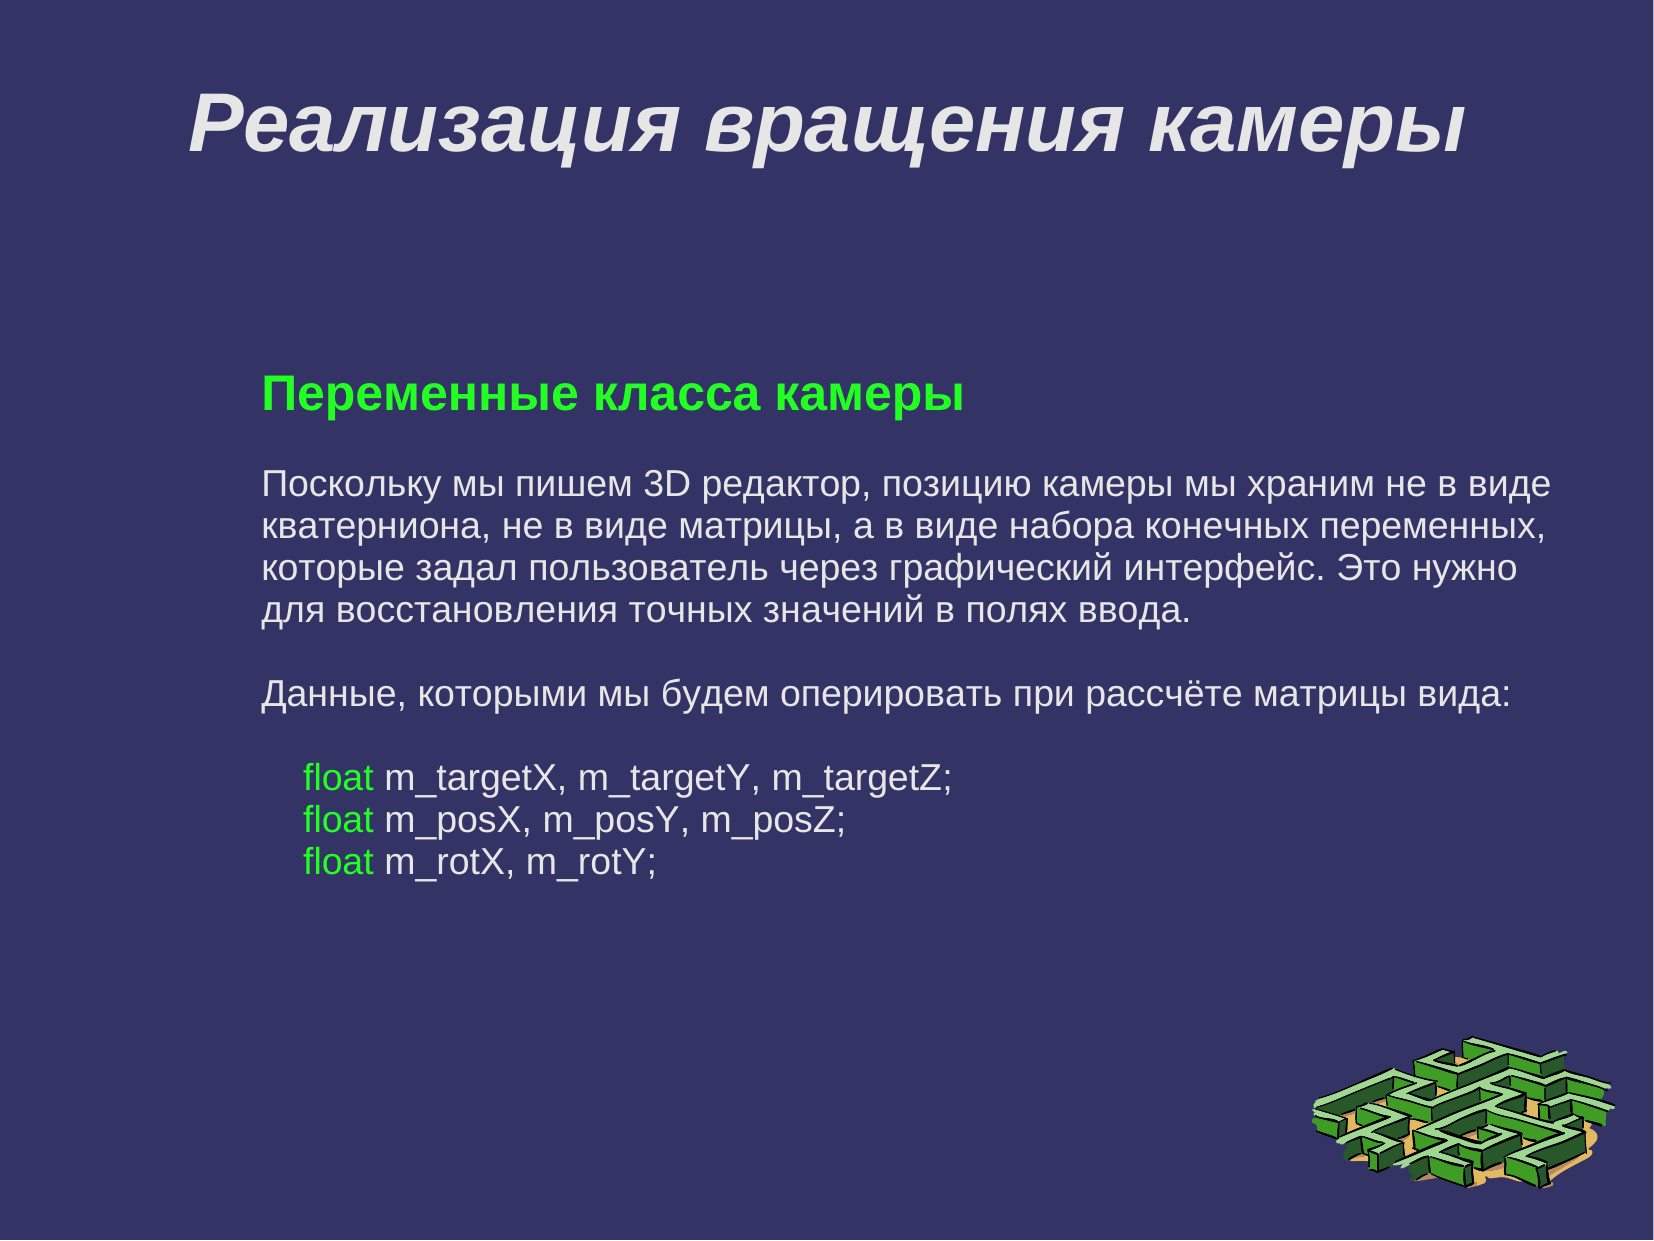

# Реализация вращения камеры
Переменные класса камеры
Поскольку мы пишем 3D редактор, позицию камеры мы храним не в виде кватерниона, не в виде матрицы, а в виде набора конечных переменных, которые задал пользователь через графический интерфейс. Это нужно для восстановления точных значений в полях ввода.
Данные, которыми мы будем оперировать при рассчёте матрицы вида:
 float m_targetX, m_targetY, m_targetZ;
 float m_posX, m_posY, m_posZ;
 float m_rotX, m_rotY;